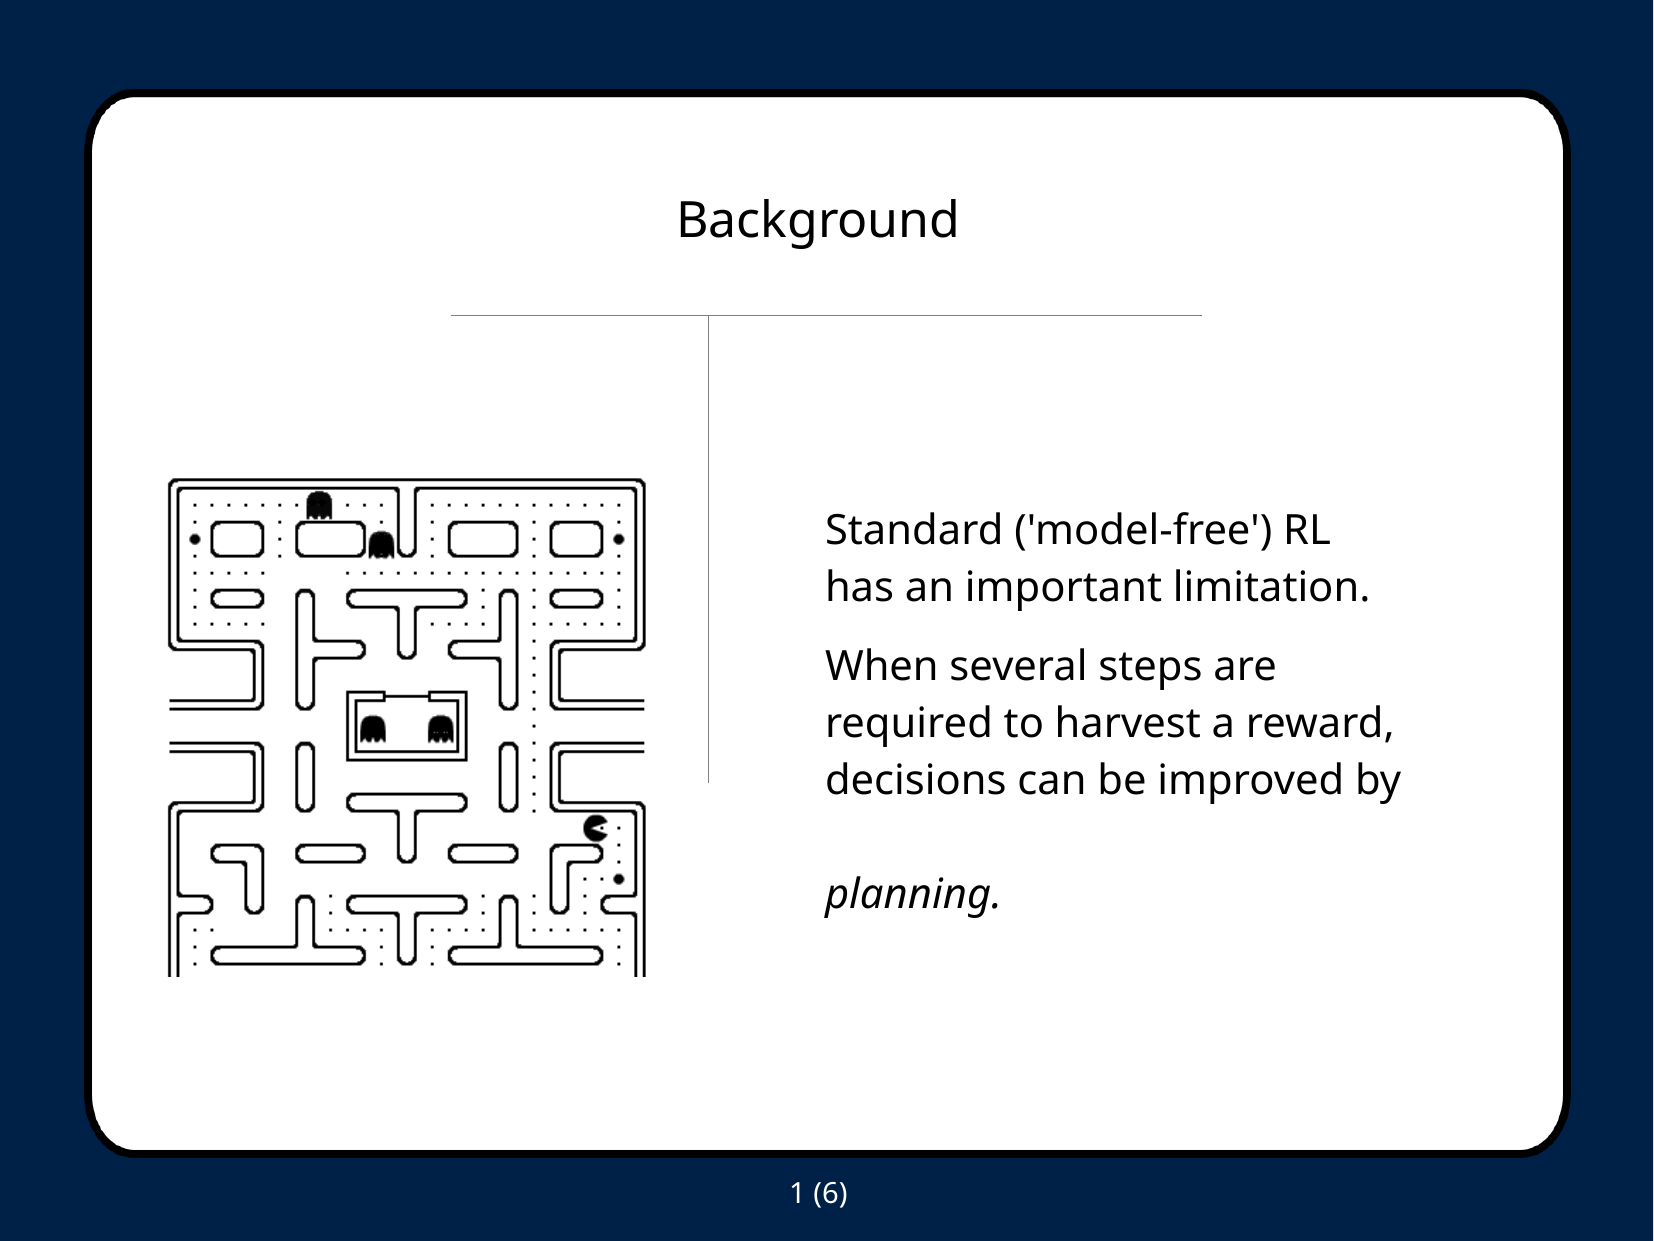

# Background
Standard ('model-free') RL has an important limitation.
When several steps are required to harvest a reward, decisions can be improved by
planning.
1 (6)